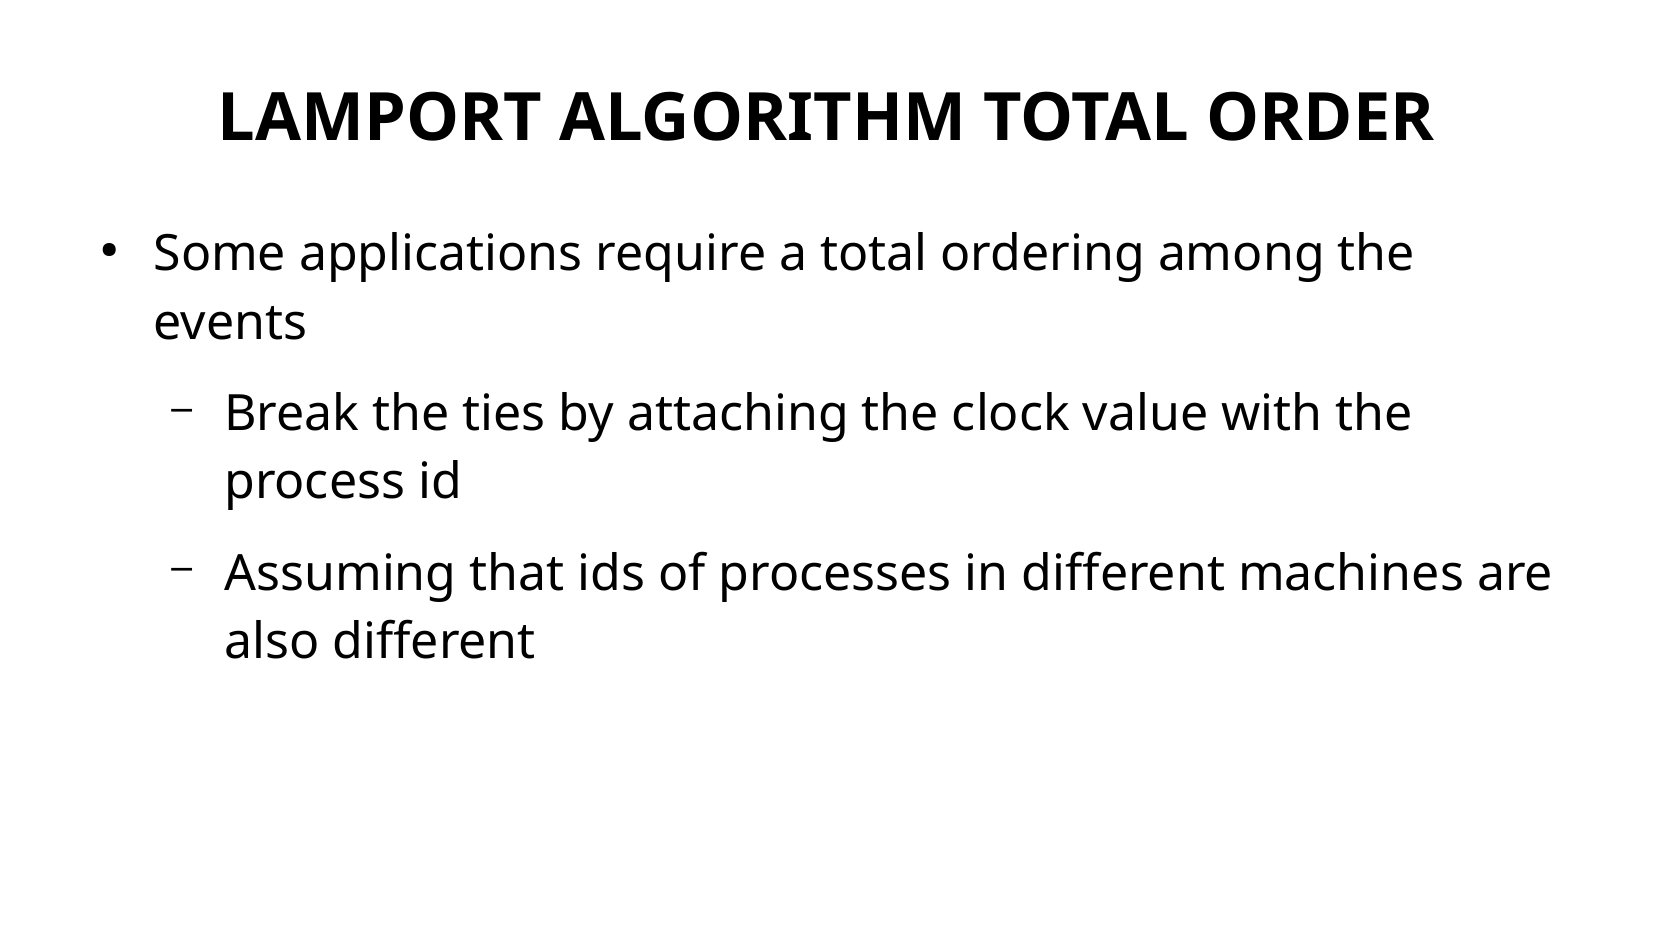

# LAMPORT ALGORITHM TOTAL ORDER
Some applications require a total ordering among the events
Break the ties by attaching the clock value with the process id
Assuming that ids of processes in different machines are also different